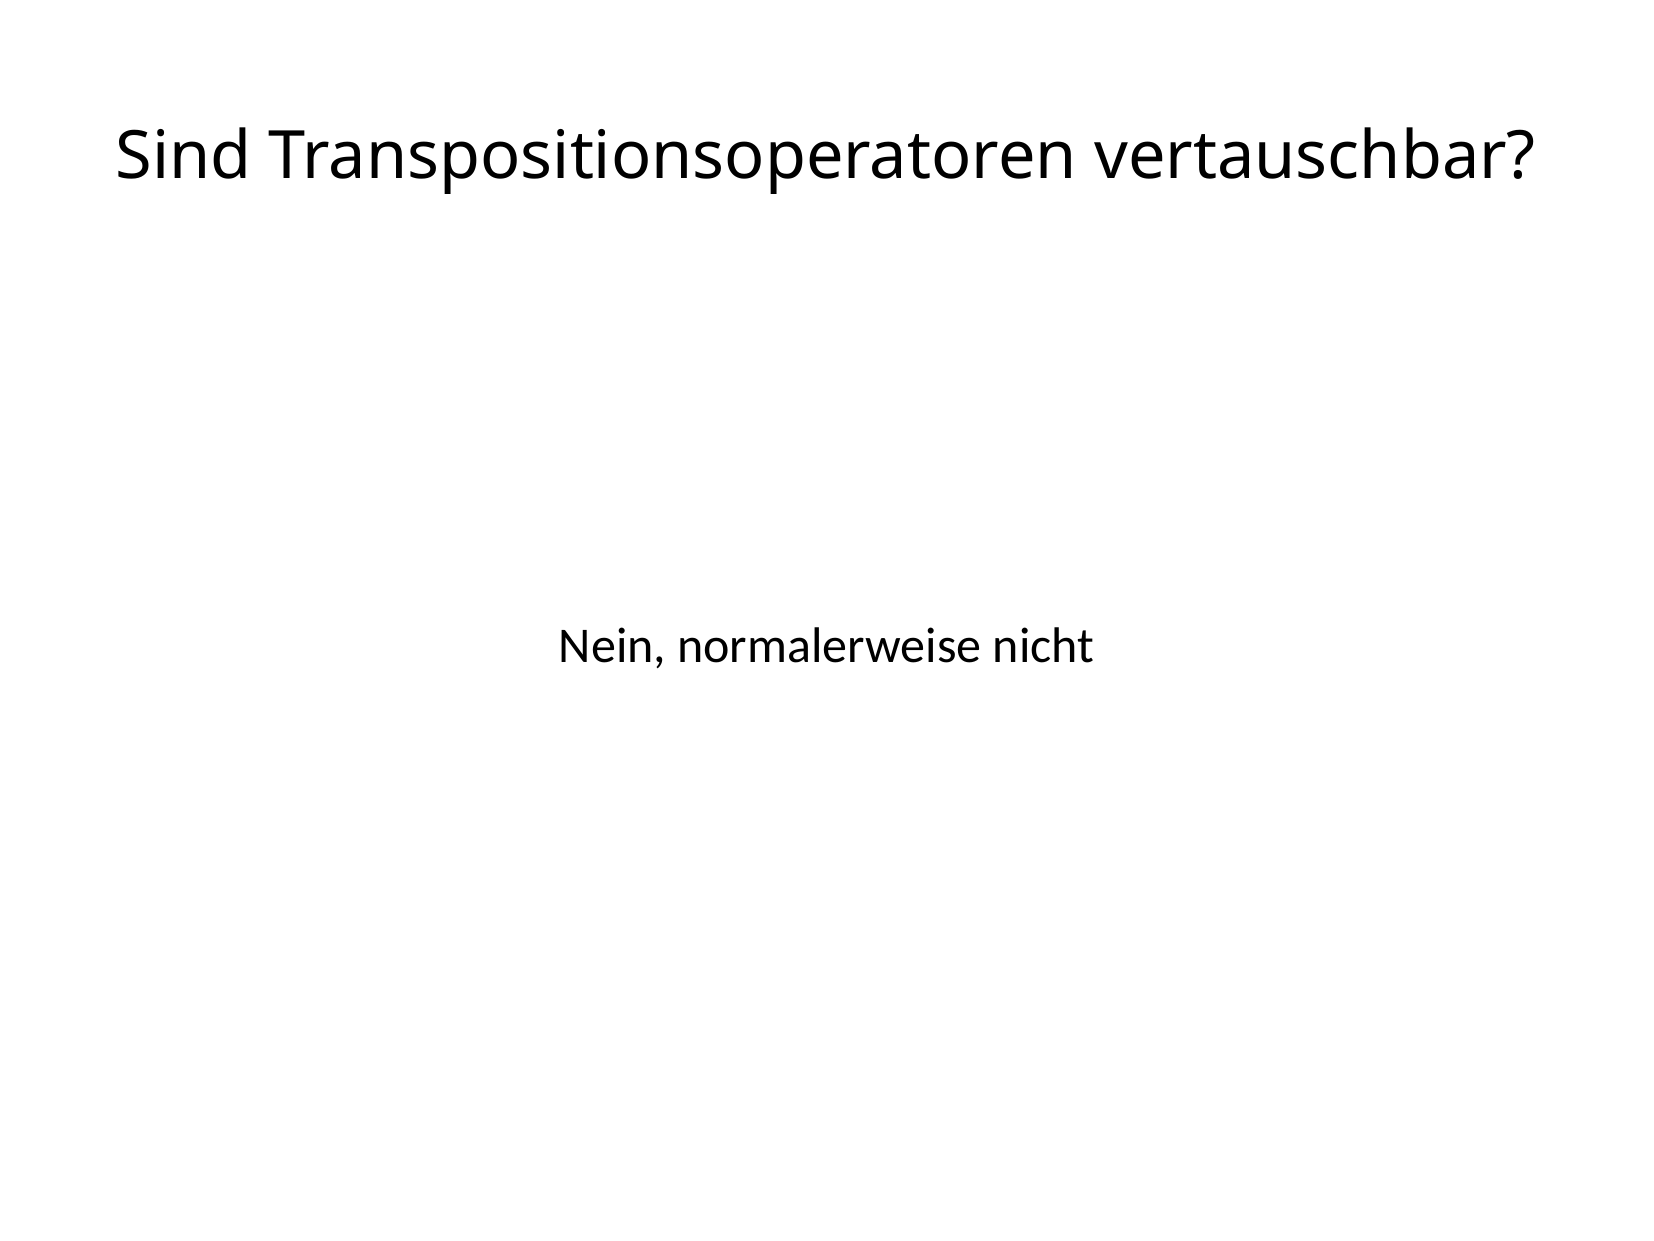

# Sind Transpositionsoperatoren vertauschbar?
Nein, normalerweise nicht